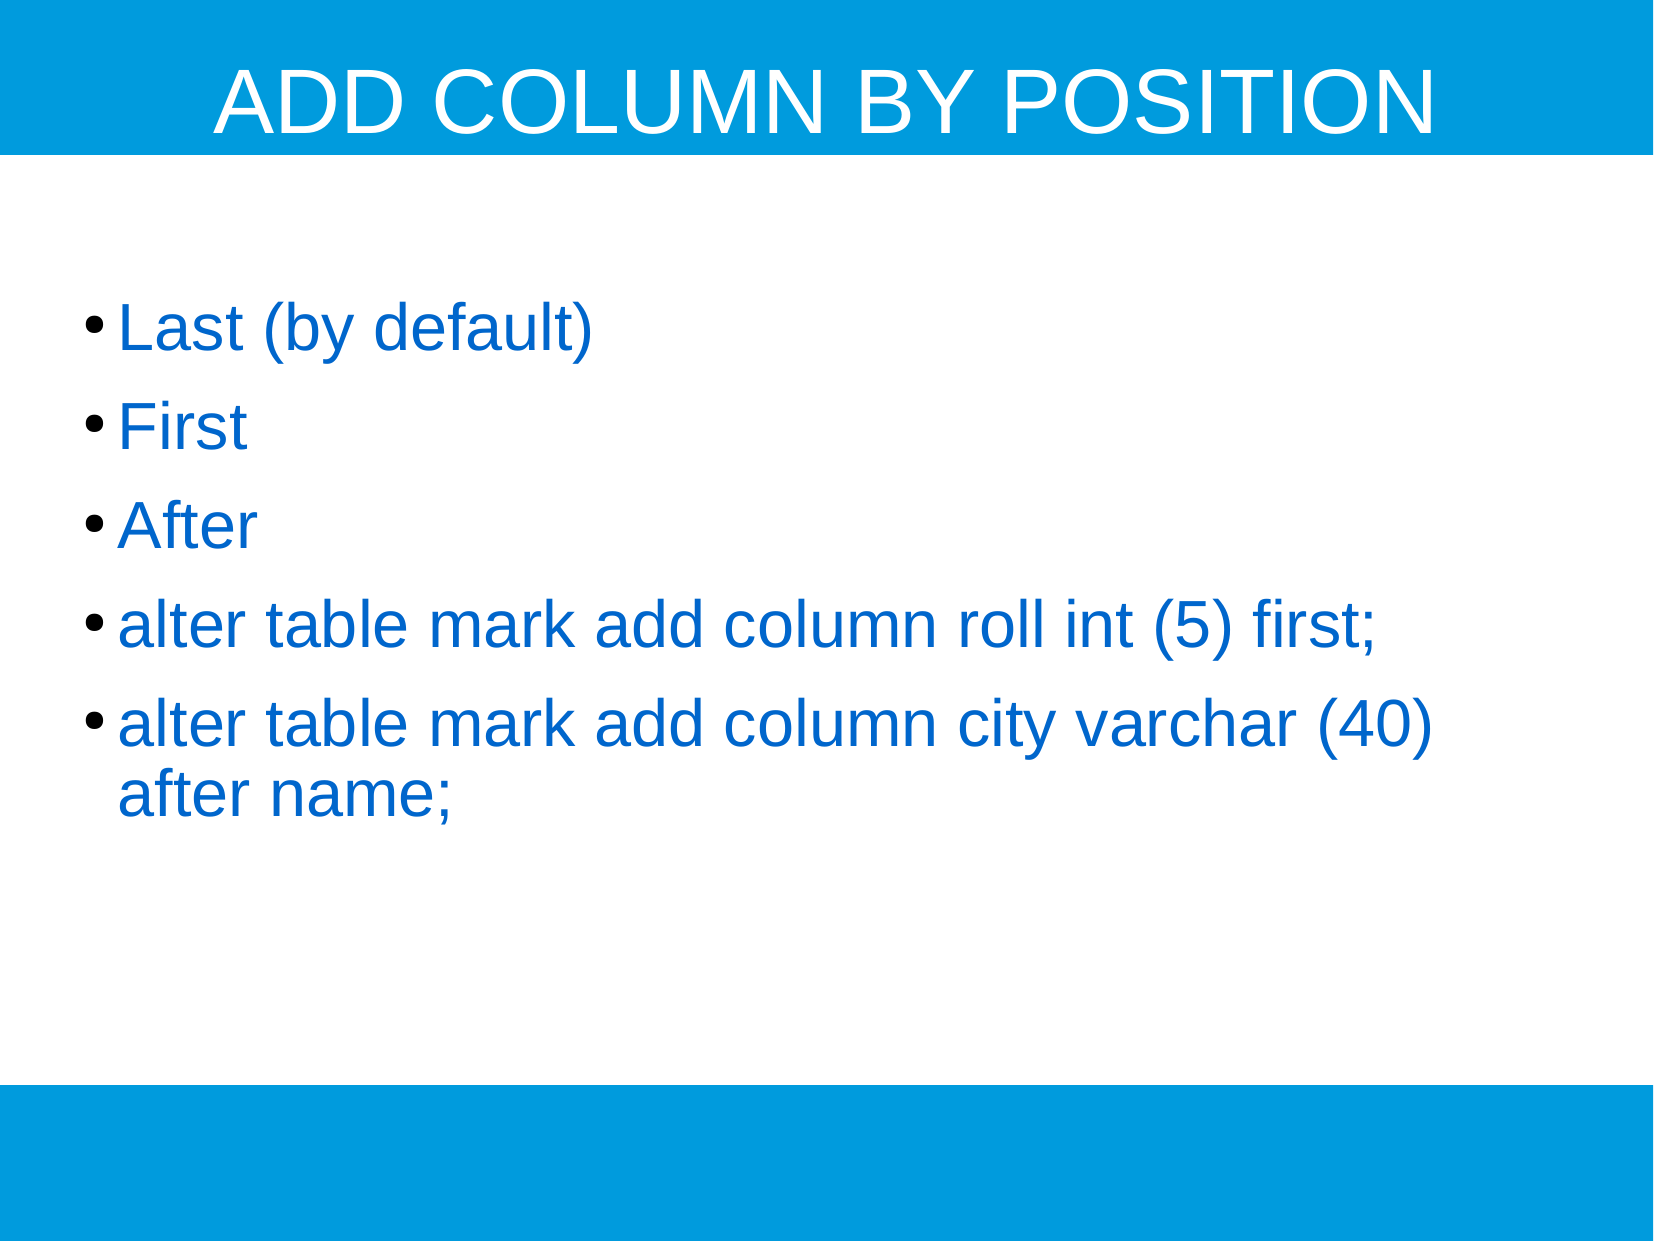

# ADD COLUMN BY POSITION
Last (by default)
First
After
alter table mark add column roll int (5) first;
alter table mark add column city varchar (40) after name;